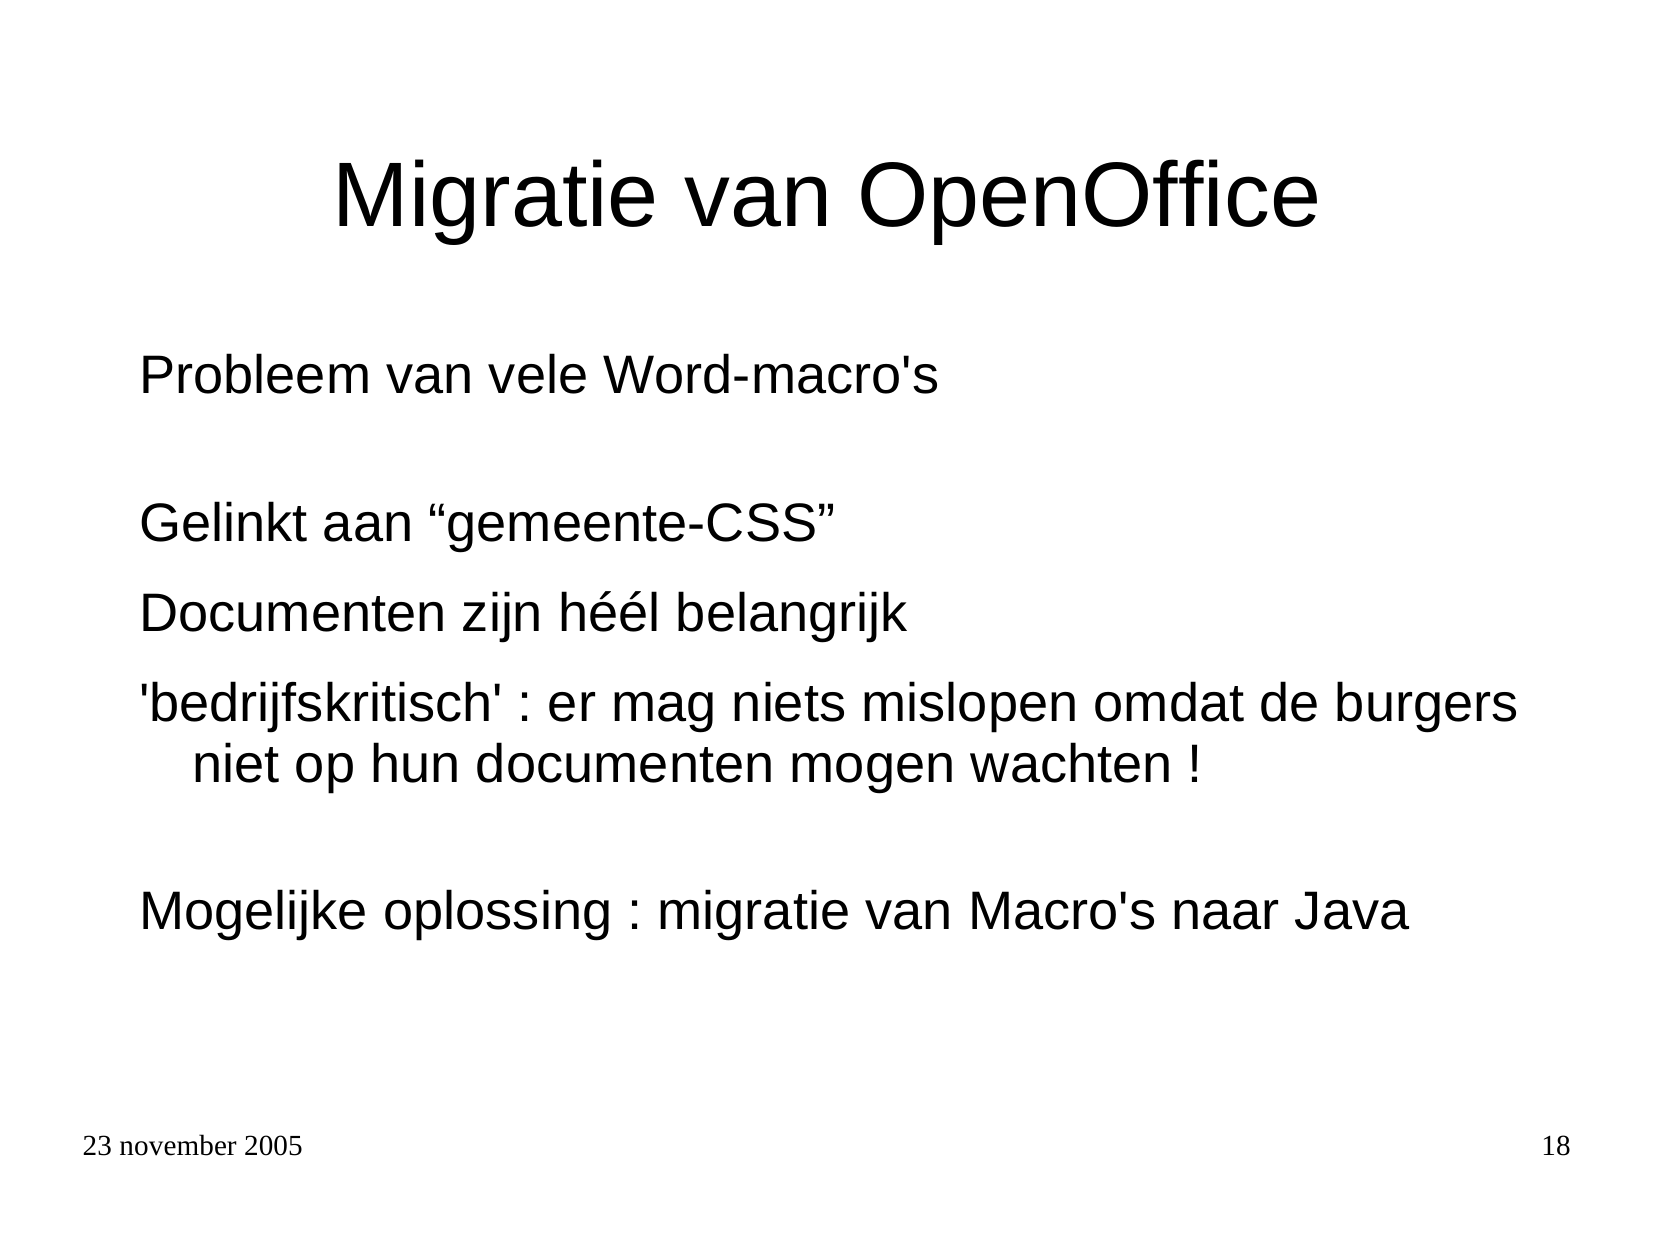

# Migratie van OpenOffice
Probleem van vele Word-macro's
Gelinkt aan “gemeente-CSS”
Documenten zijn héél belangrijk
'bedrijfskritisch' : er mag niets mislopen omdat de burgers niet op hun documenten mogen wachten !
Mogelijke oplossing : migratie van Macro's naar Java
23 november 2005
18